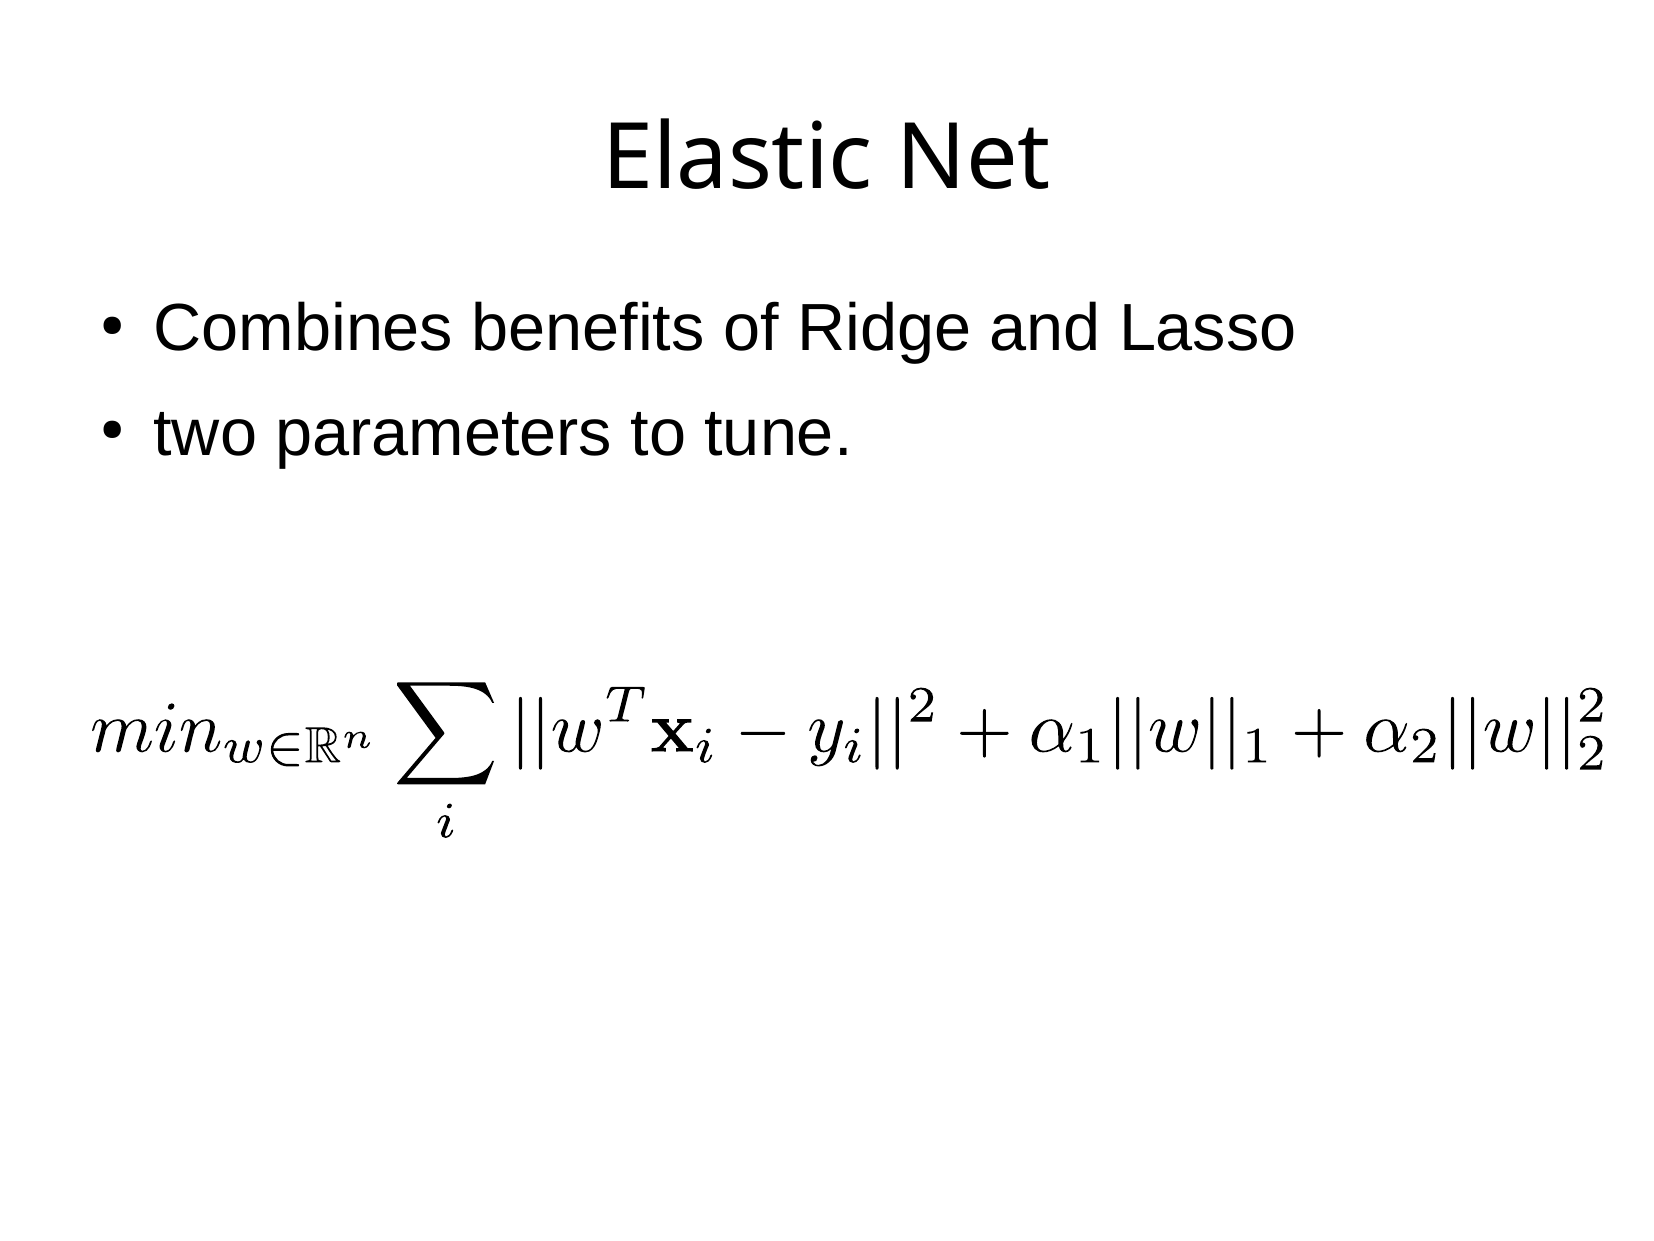

# Elastic Net
Combines benefits of Ridge and Lasso
two parameters to tune.